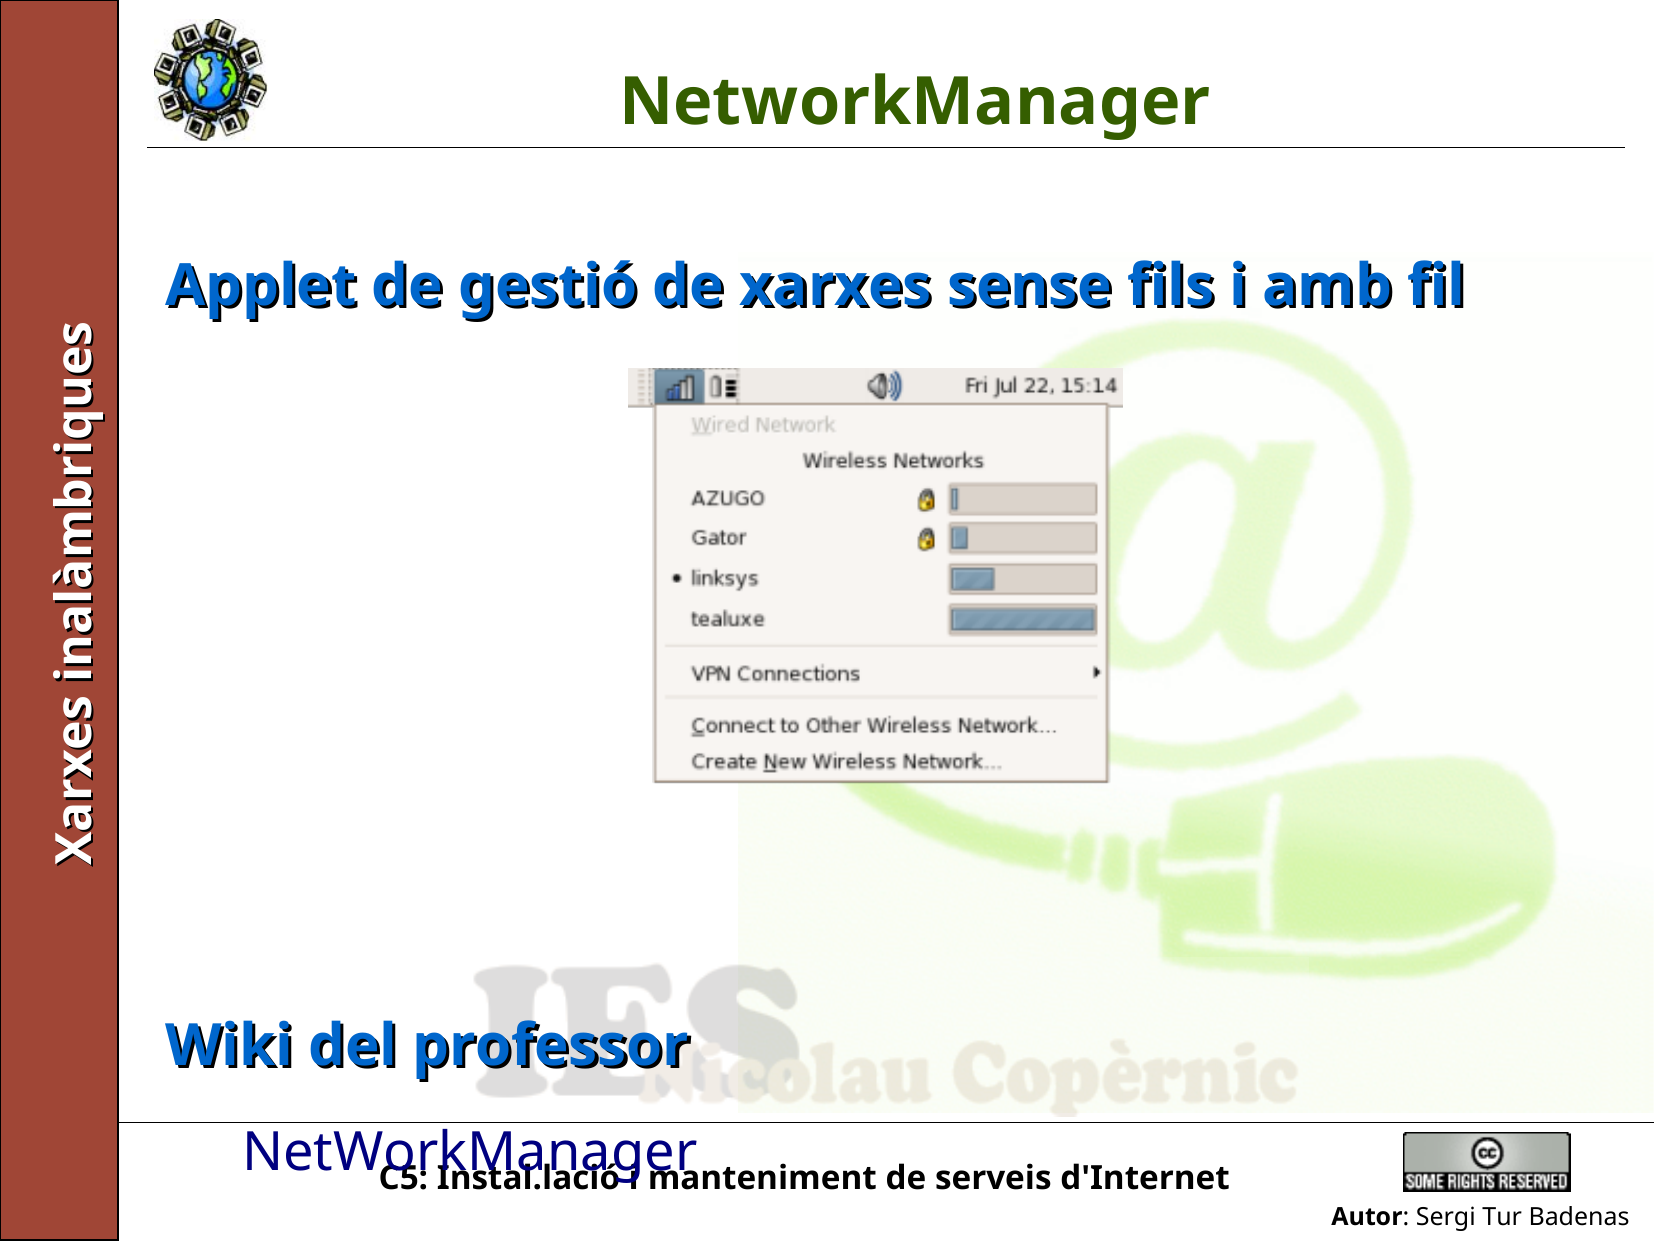

# NetworkManager
Applet de gestió de xarxes sense fils i amb fil
Wiki del professor
NetWorkManager